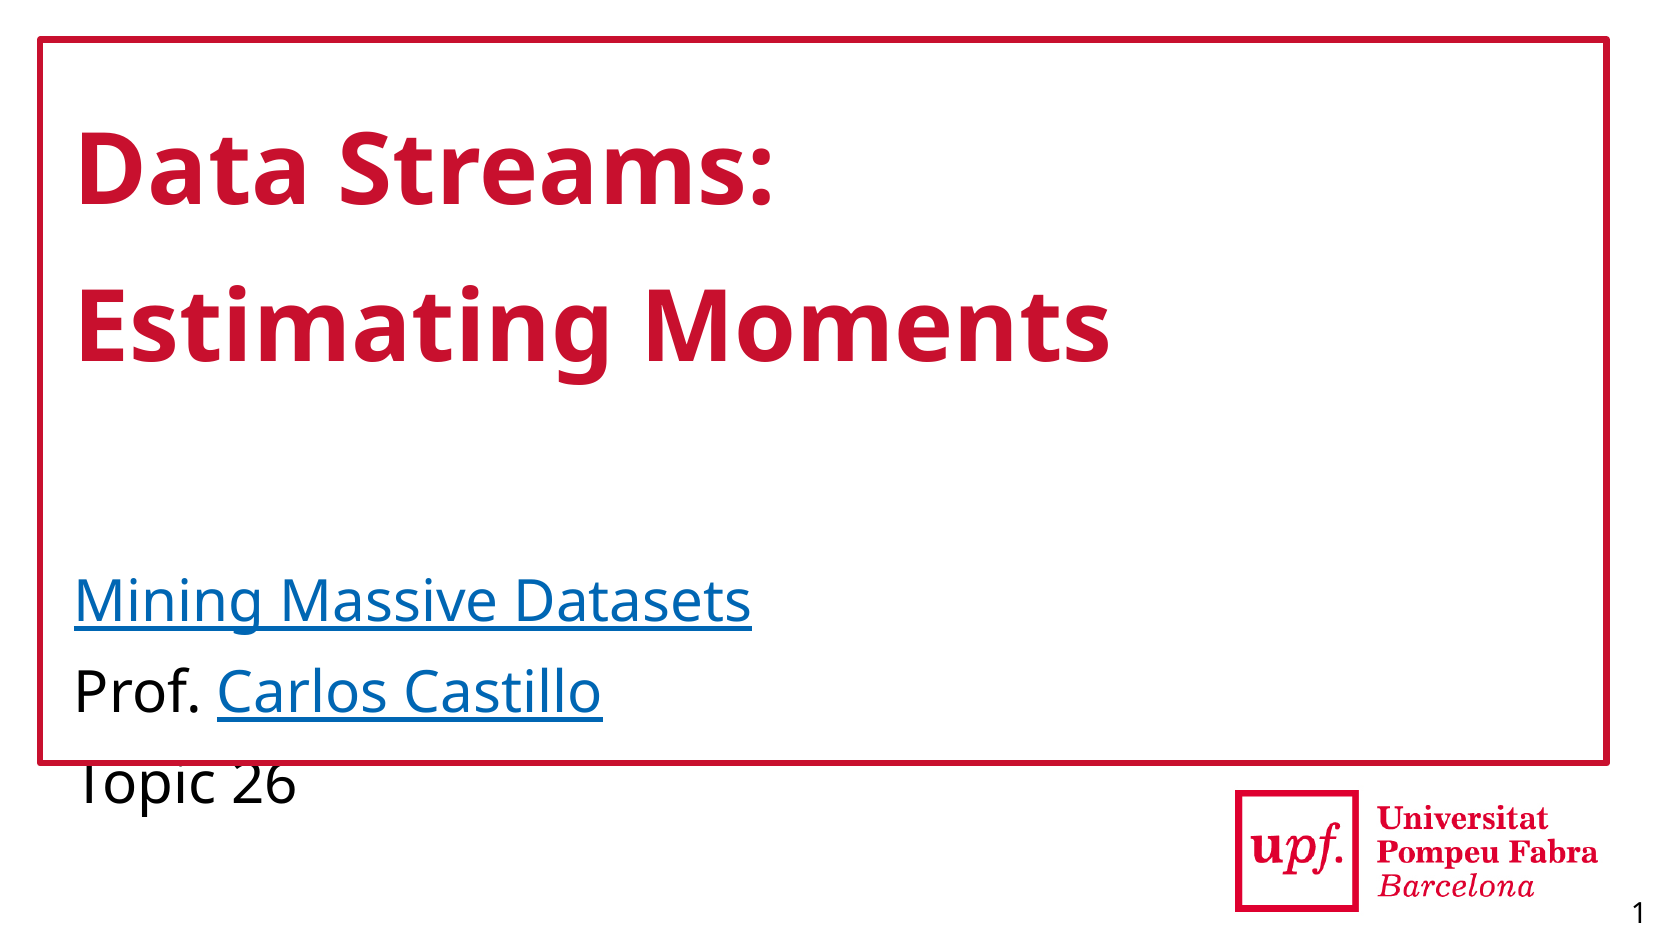

Data Streams:
Estimating Moments
Mining Massive Datasets
Prof. Carlos Castillo
Topic 26
1